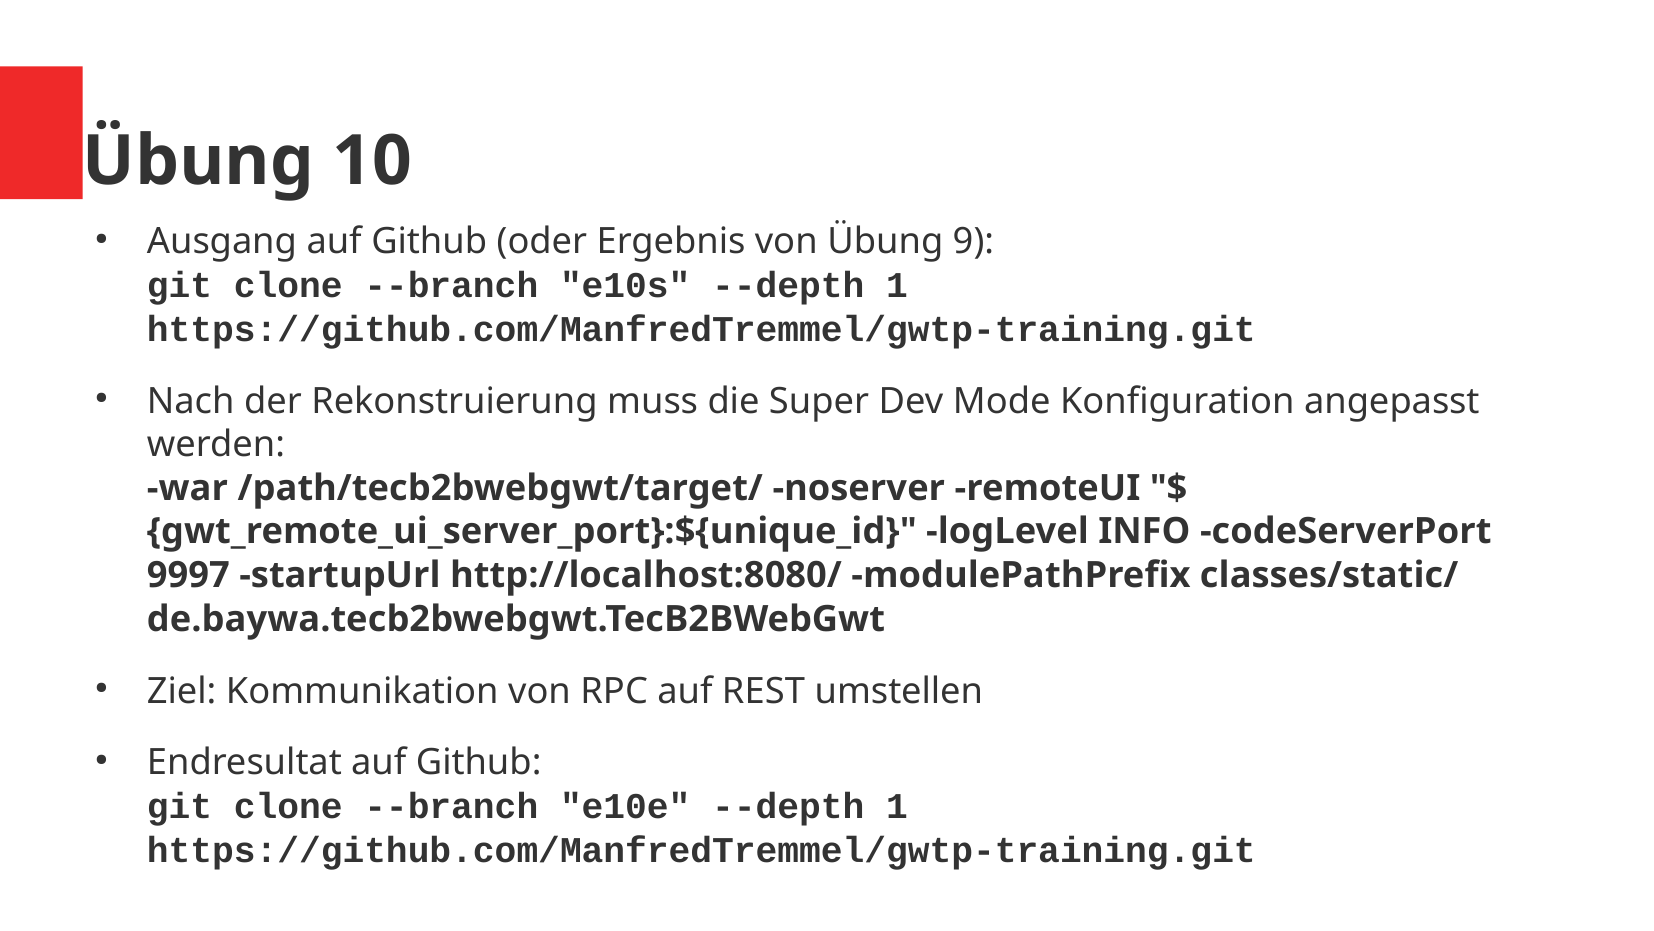

# Übung 10
Ausgang auf Github (oder Ergebnis von Übung 9):
git clone --branch "e10s" --depth 1 https://github.com/ManfredTremmel/gwtp-training.git
Nach der Rekonstruierung muss die Super Dev Mode Konfiguration angepasst werden:
-war /path/tecb2bwebgwt/target/ -noserver -remoteUI "${gwt_remote_ui_server_port}:${unique_id}" -logLevel INFO -codeServerPort 9997 -startupUrl http://localhost:8080/ -modulePathPrefix classes/static/ de.baywa.tecb2bwebgwt.TecB2BWebGwt
Ziel: Kommunikation von RPC auf REST umstellen
Endresultat auf Github:
git clone --branch "e10e" --depth 1 https://github.com/ManfredTremmel/gwtp-training.git